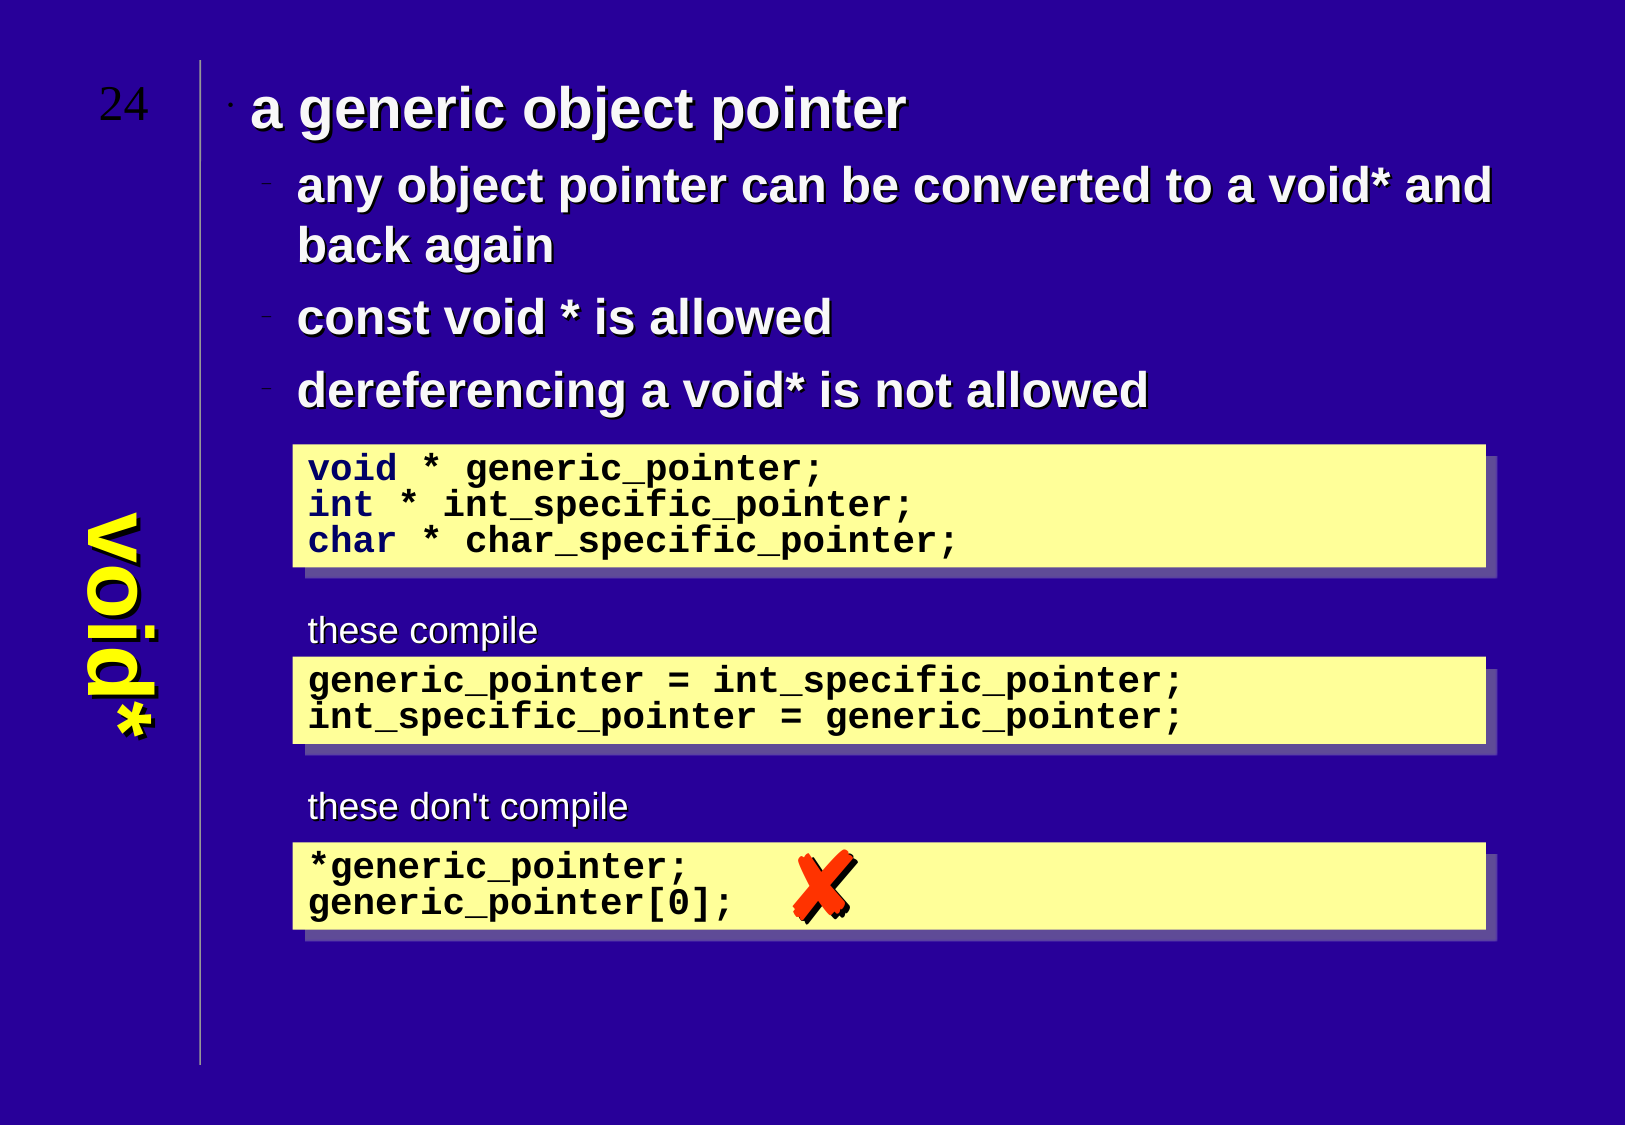

24
 a generic object pointer
any object pointer can be converted to a void* and back again
const void * is allowed
dereferencing a void* is not allowed
# void*
void * generic_pointer;
int * int_specific_pointer;
char * char_specific_pointer;
these compile
generic_pointer = int_specific_pointer;
int_specific_pointer = generic_pointer;
these don't compile

*generic_pointer;
generic_pointer[0];